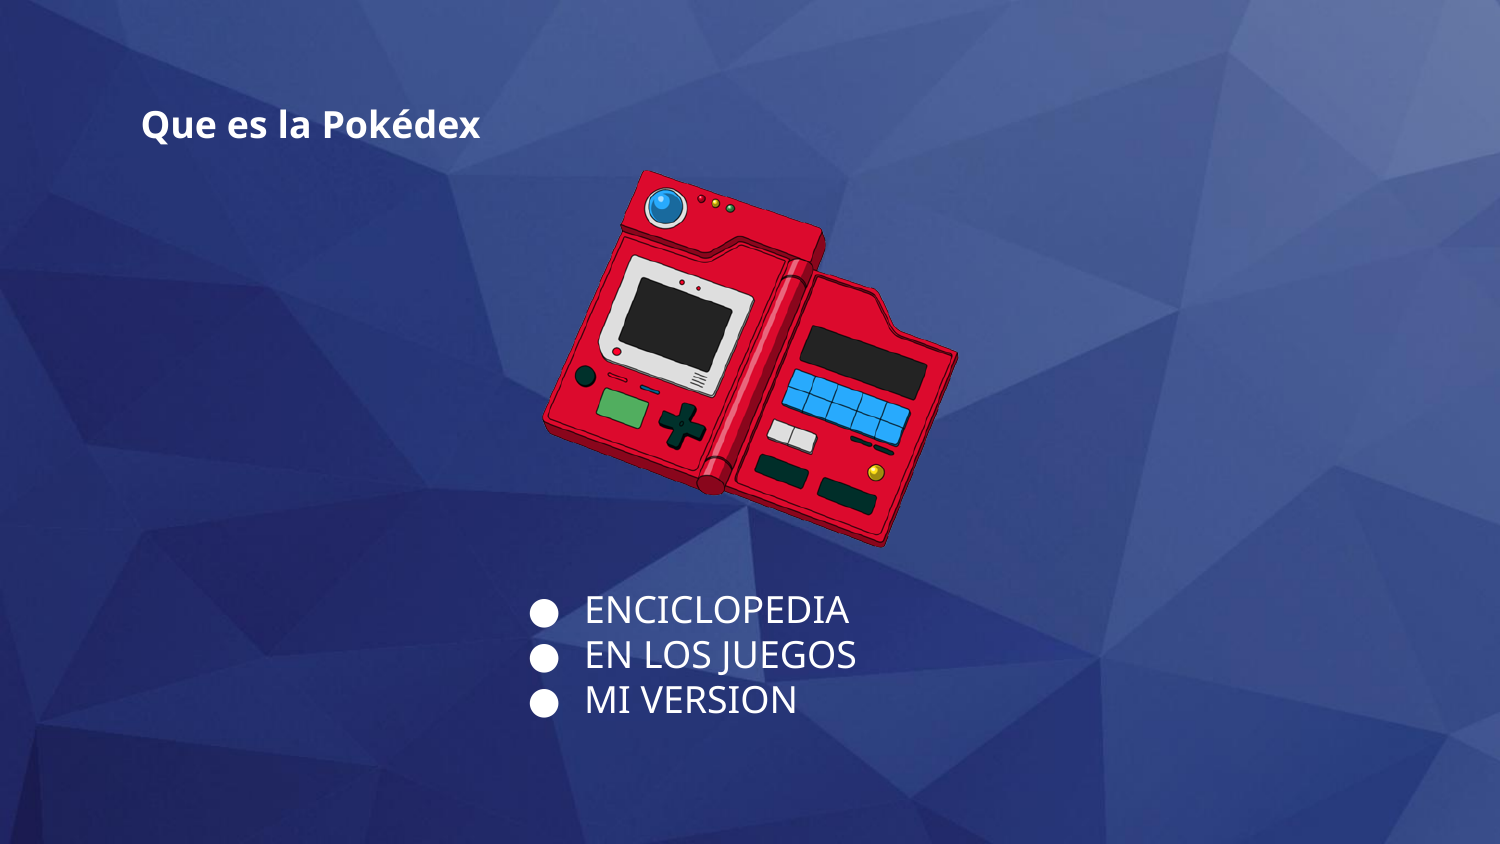

Que es la Pokédex
ENCICLOPEDIA
EN LOS JUEGOS
MI VERSION